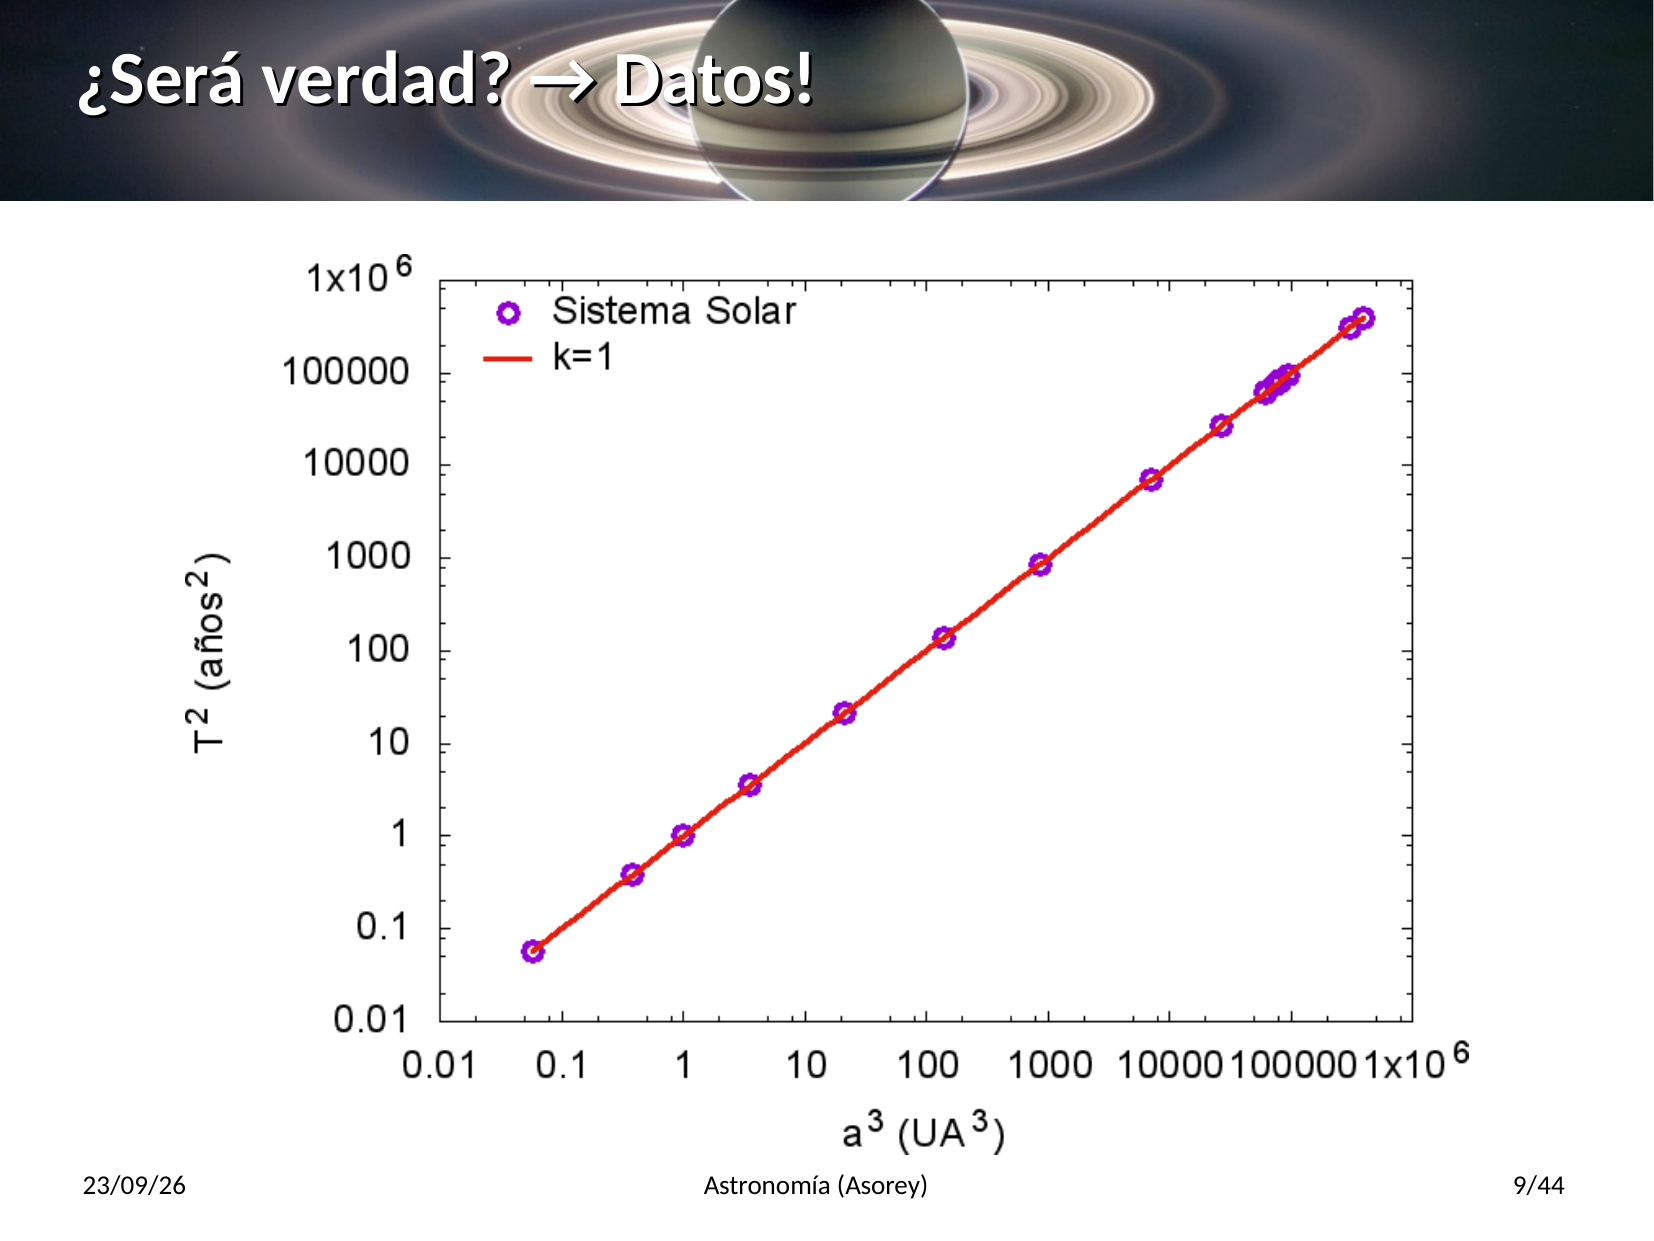

# ¿Será verdad? → Datos!
Astronomía (Asorey)
9